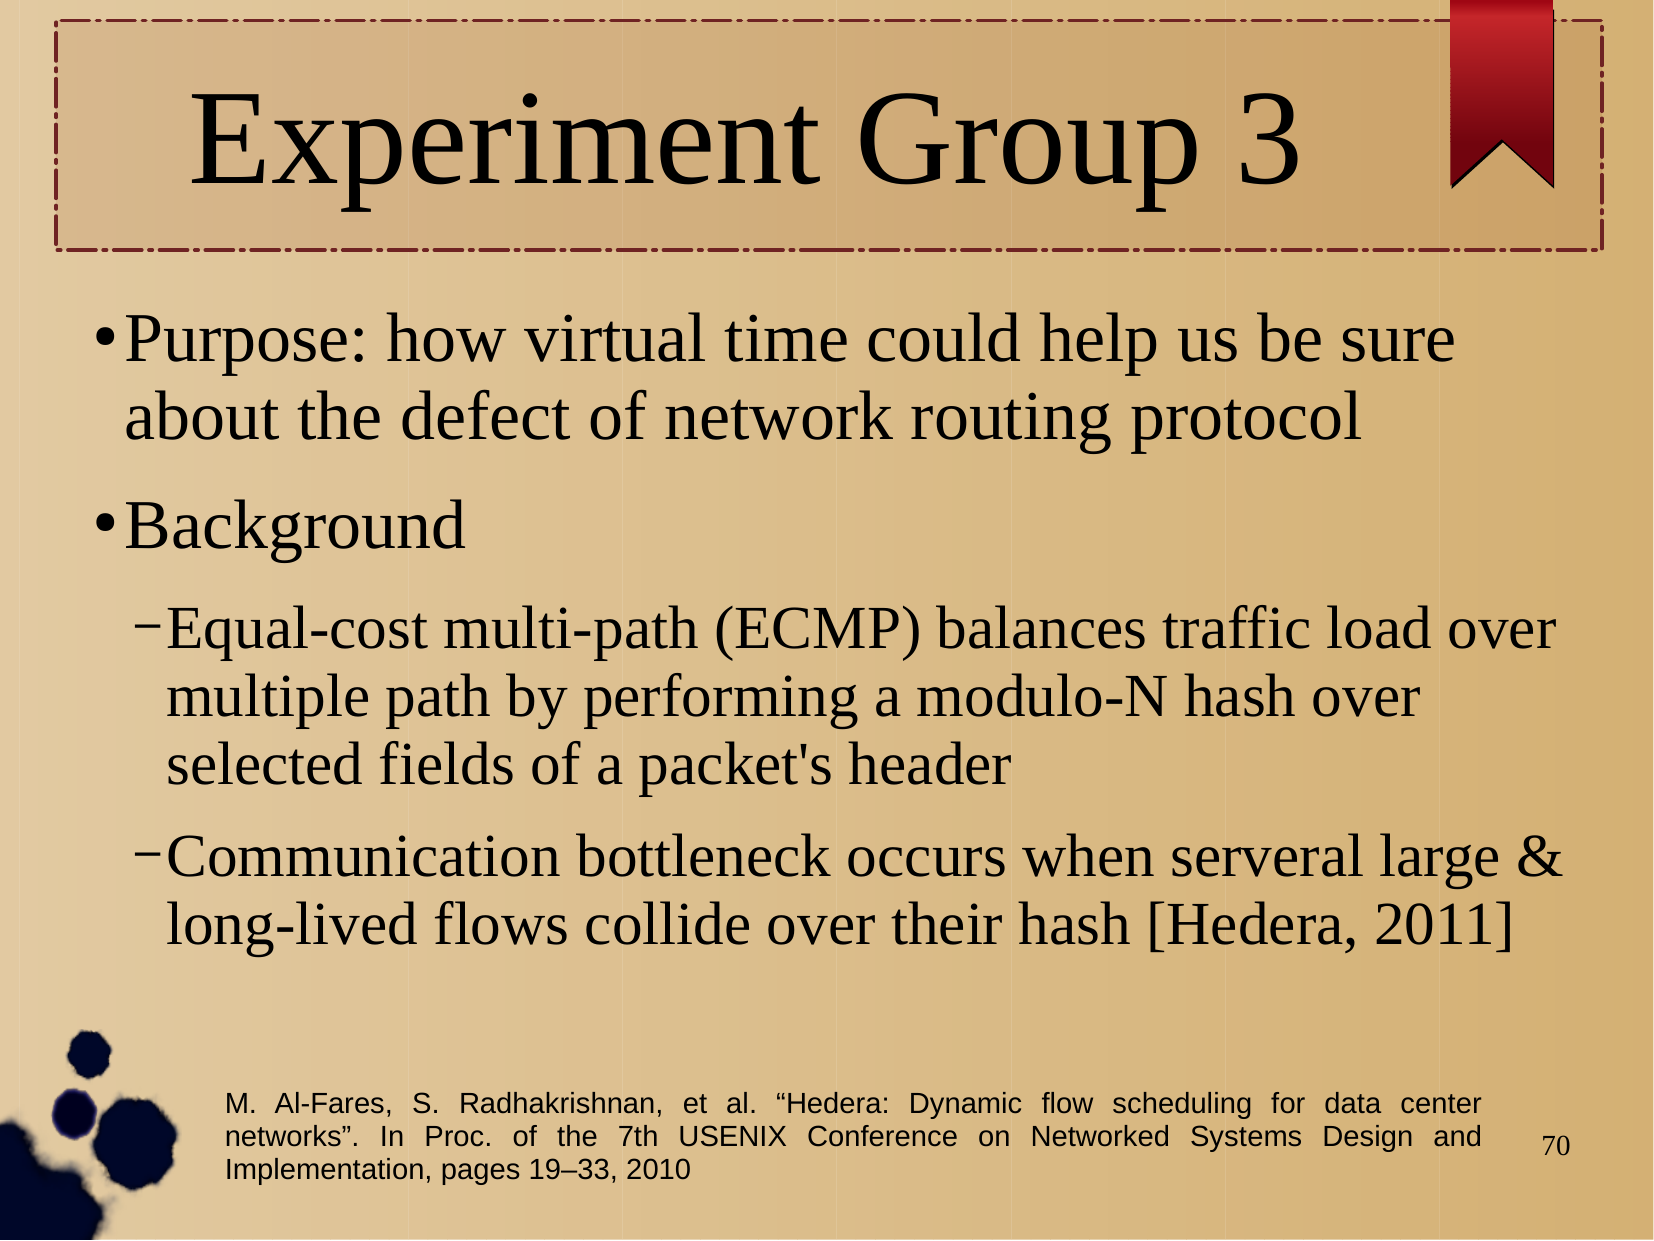

# Experiment Group 3
Purpose: how virtual time could help us be sure about the defect of network routing protocol
Background
Equal-cost multi-path (ECMP) balances traffic load over multiple path by performing a modulo-N hash over selected fields of a packet's header
Communication bottleneck occurs when serveral large & long-lived flows collide over their hash [Hedera, 2011]
M. Al-Fares, S. Radhakrishnan, et al. “Hedera: Dynamic flow scheduling for data center networks”. In Proc. of the 7th USENIX Conference on Networked Systems Design and Implementation, pages 19–33, 2010
70